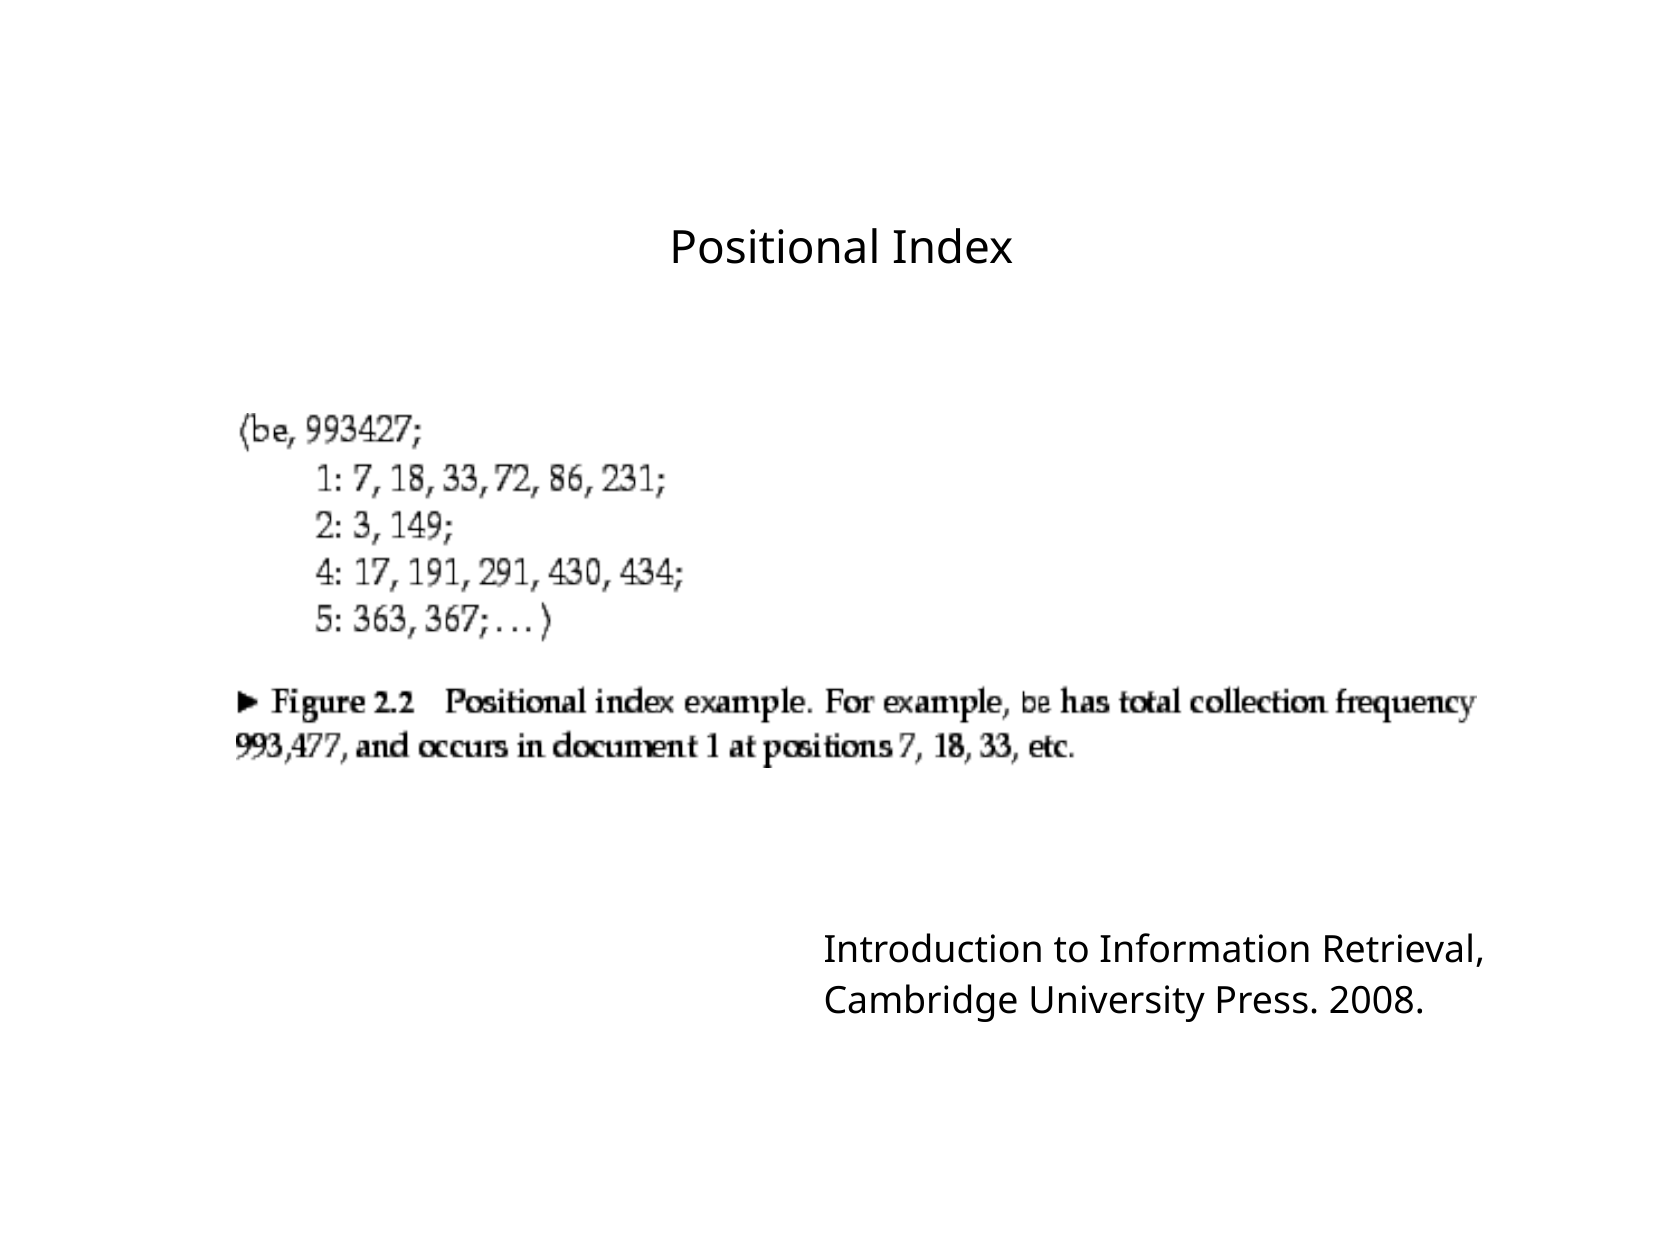

Positional Index
Introduction to Information Retrieval, Cambridge University Press. 2008.